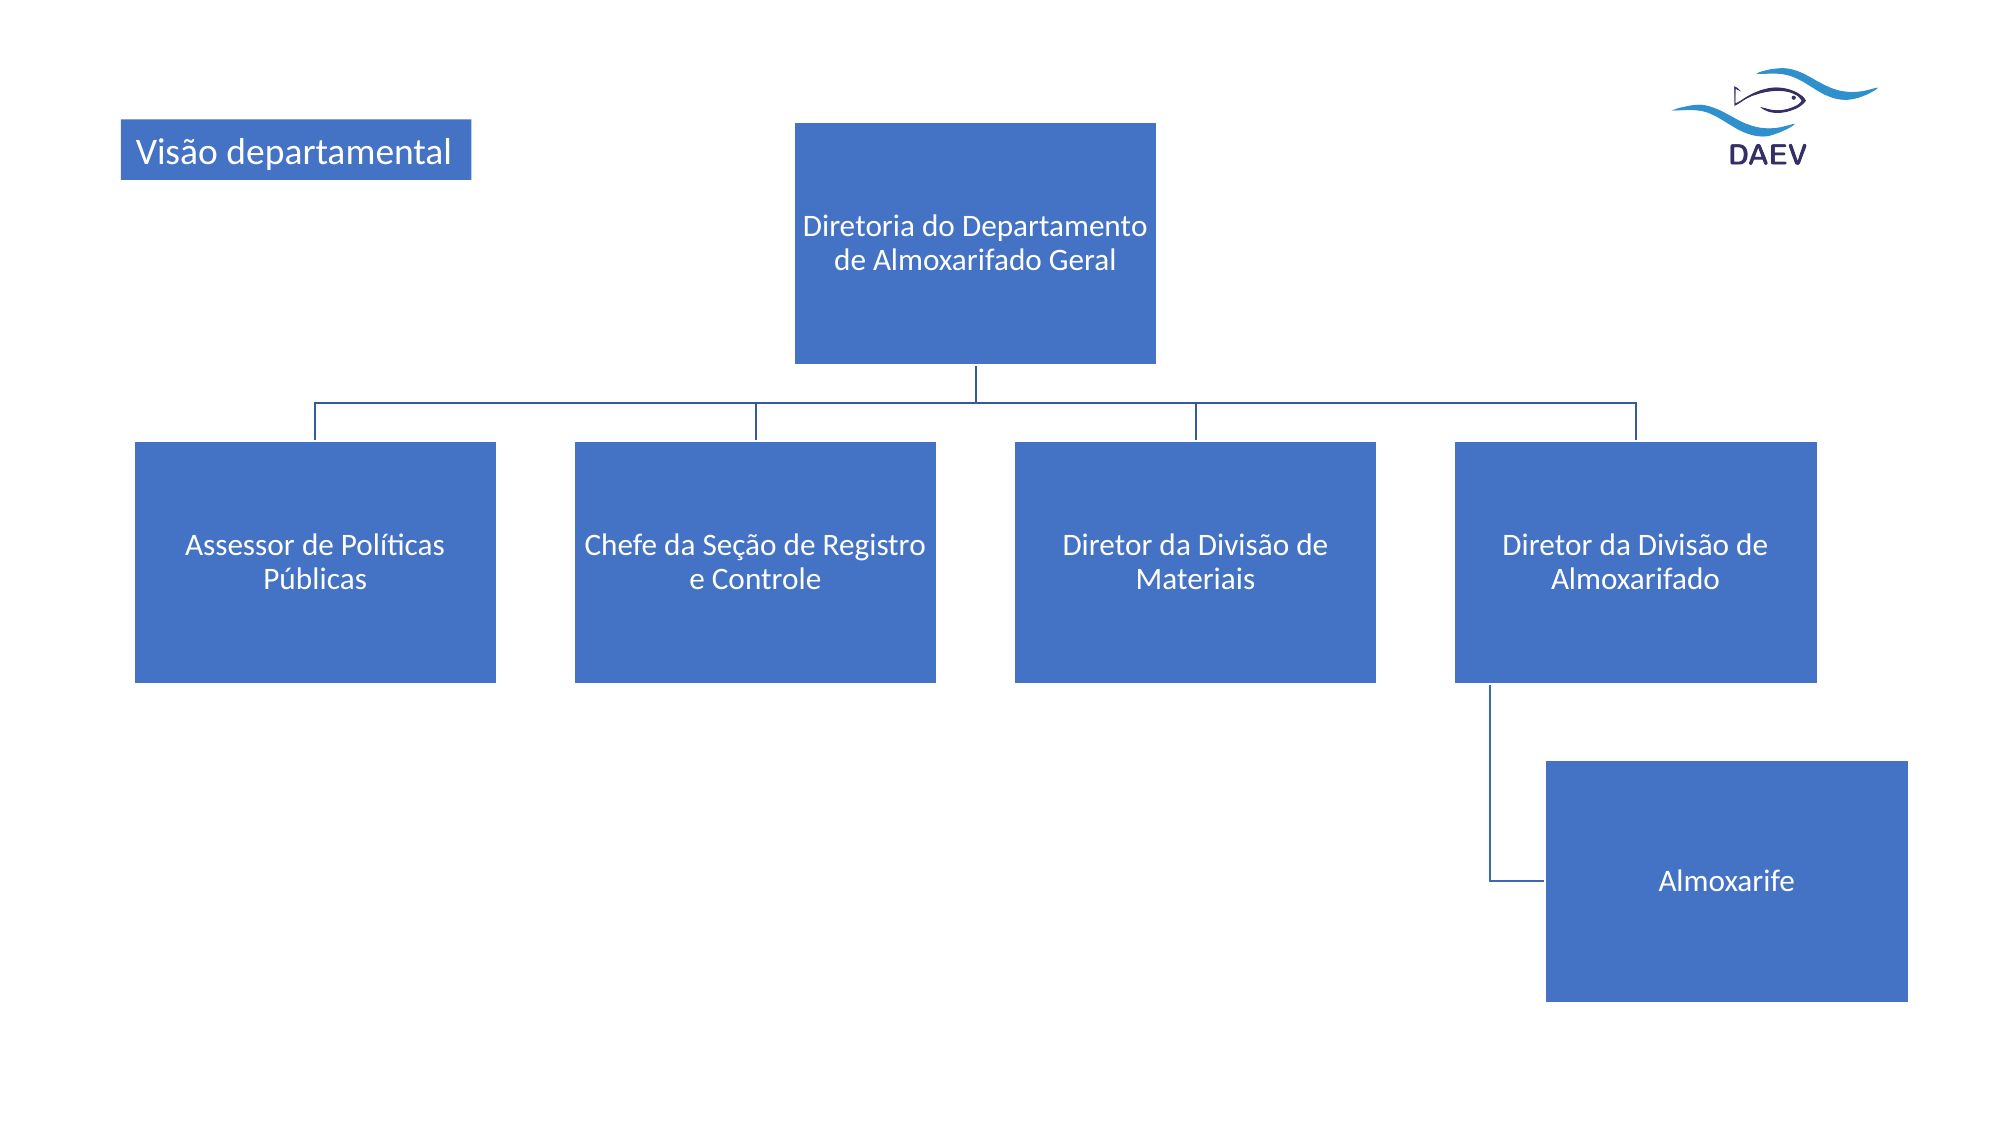

Visão departamental
Diretoria do Departamento de Almoxarifado Geral
Assessor de Políticas Públicas
Chefe da Seção de Registro e Controle
Diretor da Divisão de Materiais
Diretor da Divisão de Almoxarifado
Almoxarife